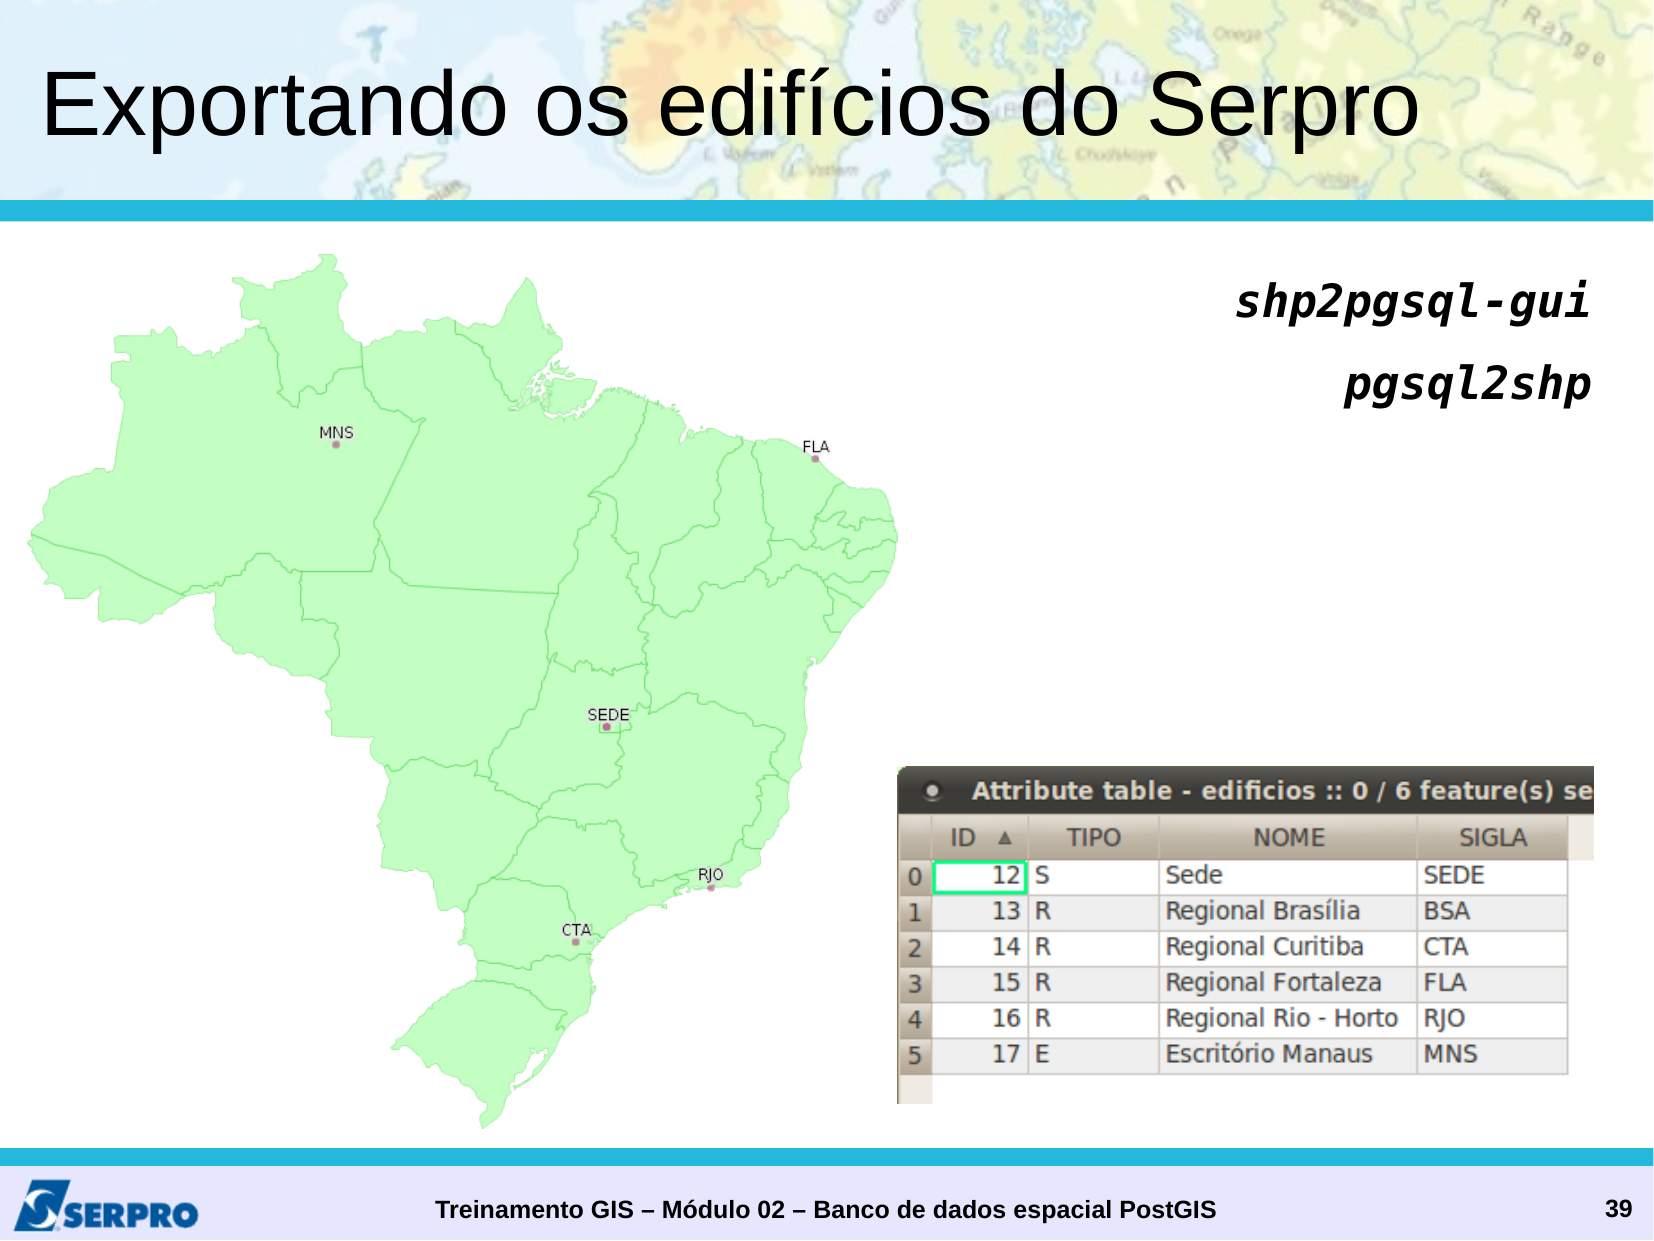

# Exportando os edifícios do Serpro
shp2pgsql-gui
pgsql2shp
39
Treinamento GIS – Módulo 02 – Banco de dados espacial PostGIS